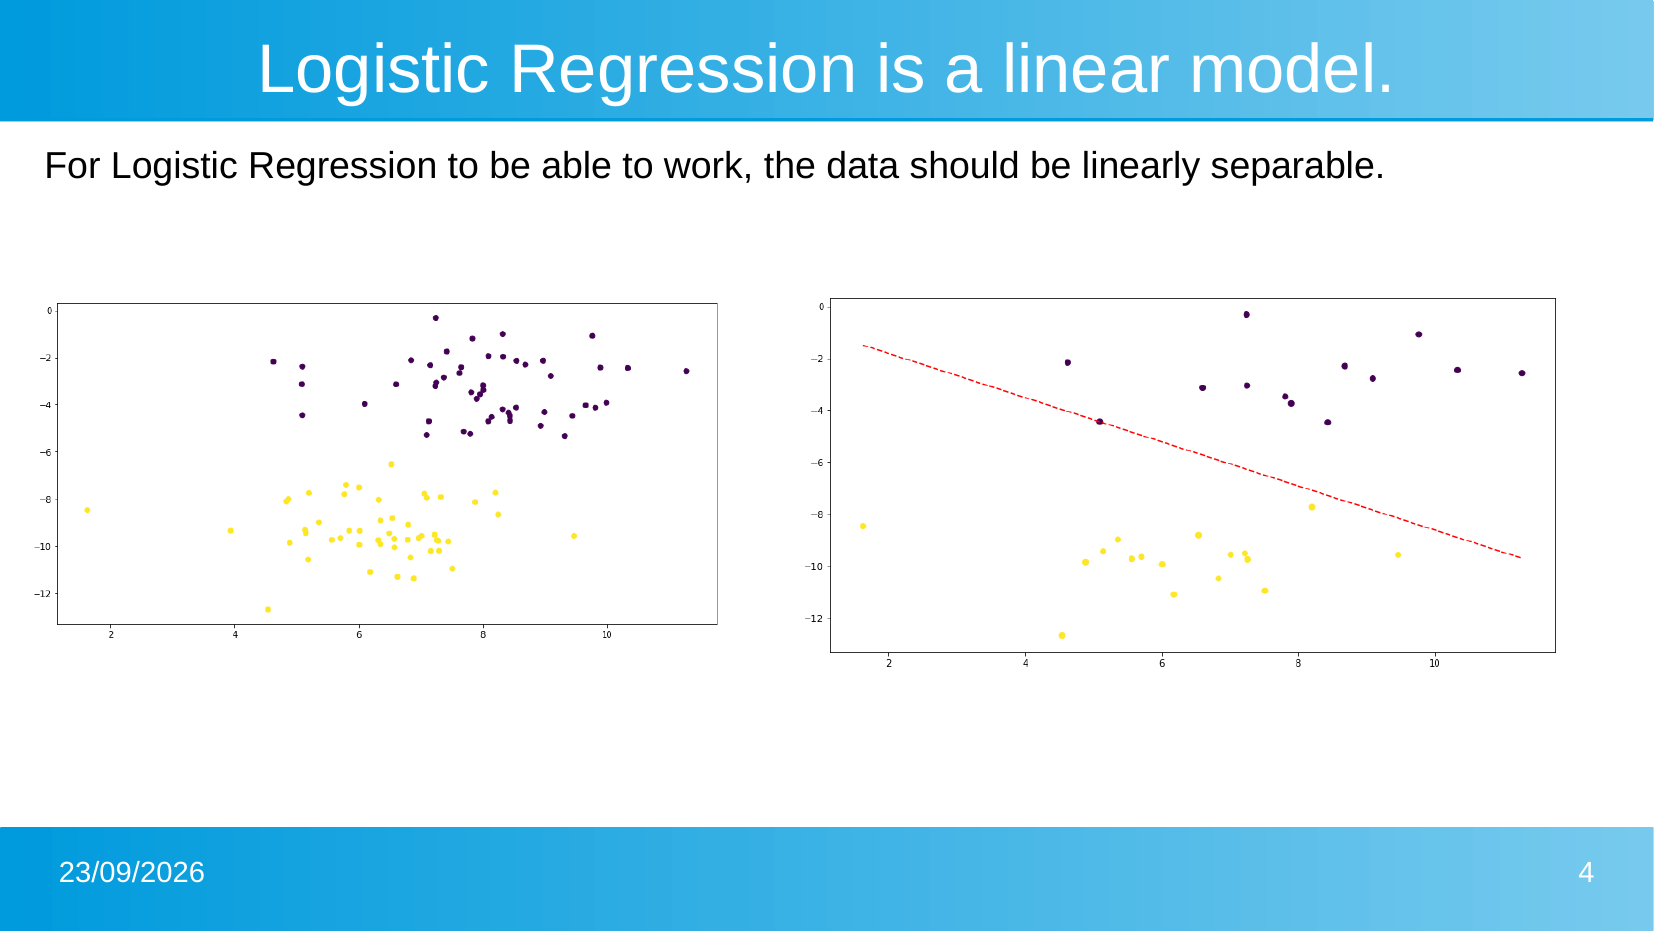

# Logistic Regression is a linear model.
For Logistic Regression to be able to work, the data should be linearly separable.
4